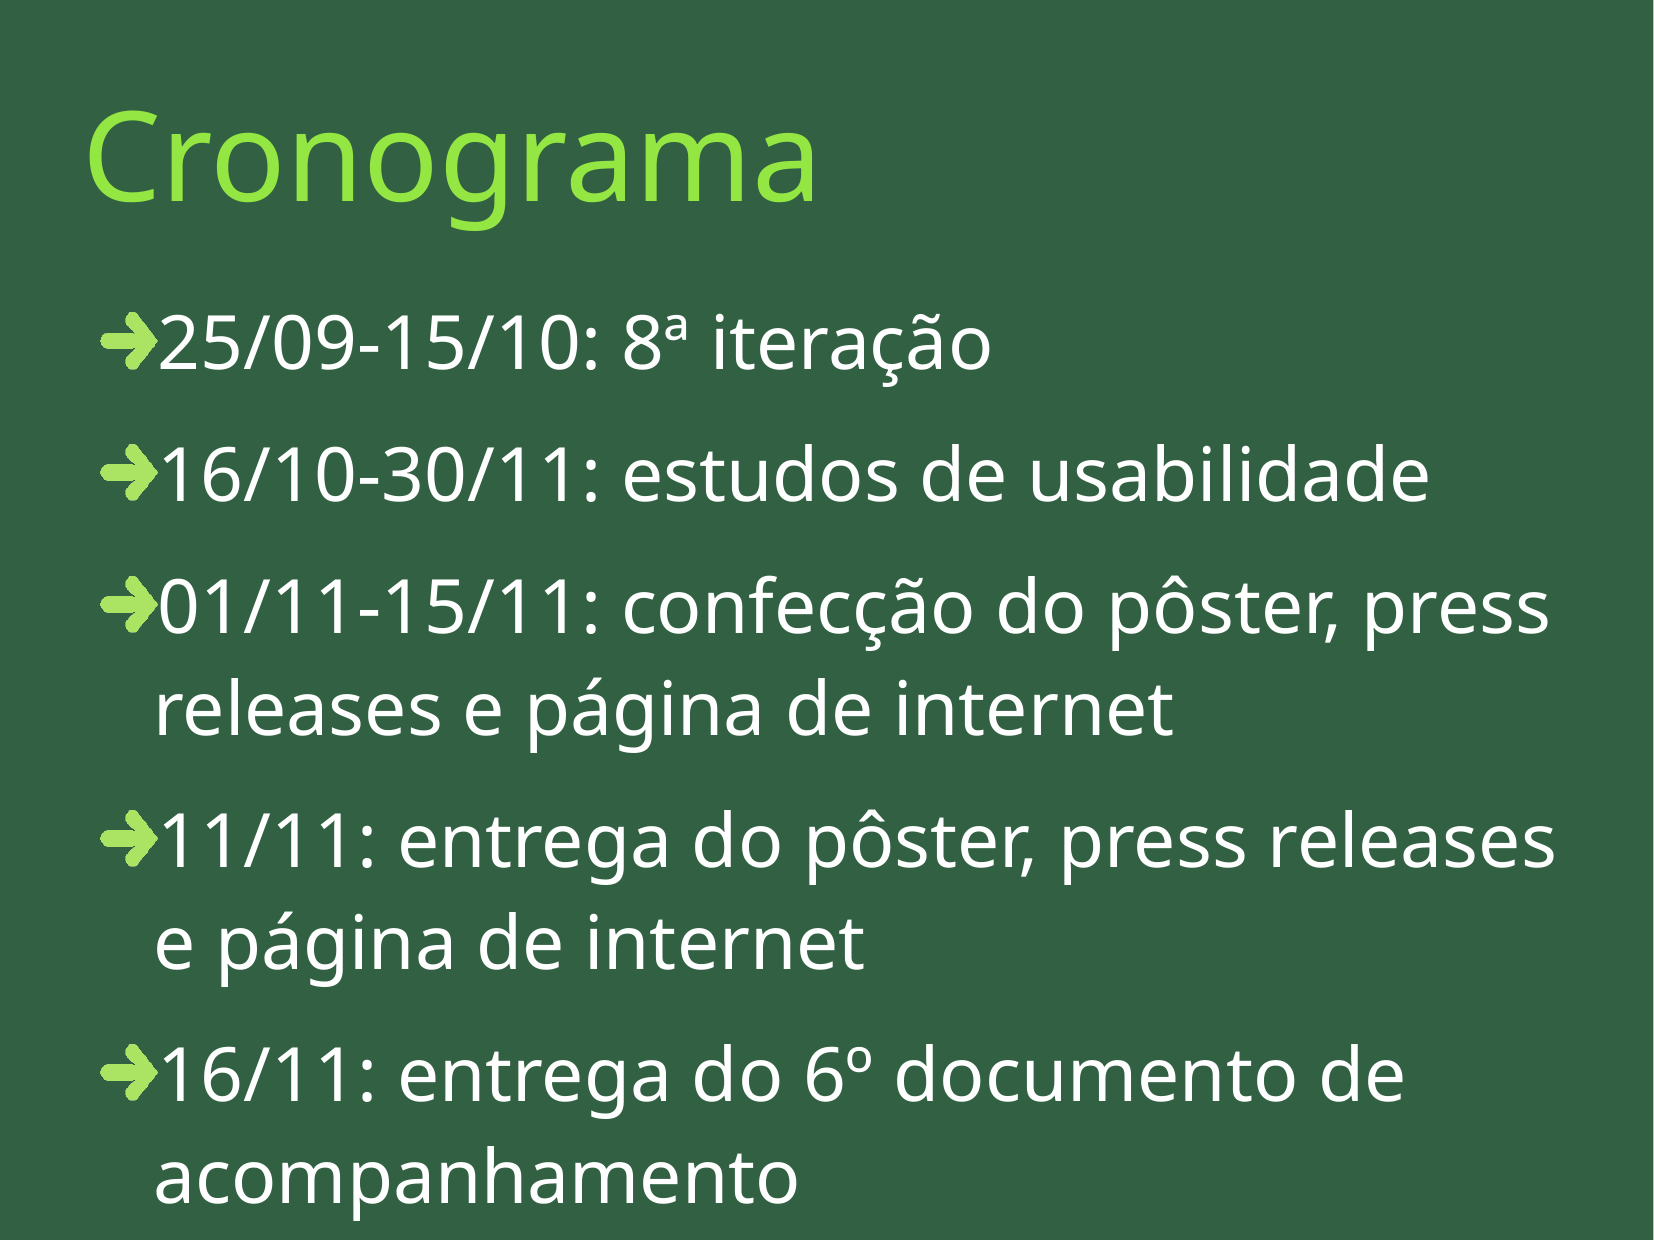

# Cronograma
25/09-15/10: 8ª iteração
16/10-30/11: estudos de usabilidade
01/11-15/11: confecção do pôster, press releases e página de internet
11/11: entrega do pôster, press releases e página de internet
16/11: entrega do 6º documento de acompanhamento
18/11: 6ª apresentação de acompanhamento